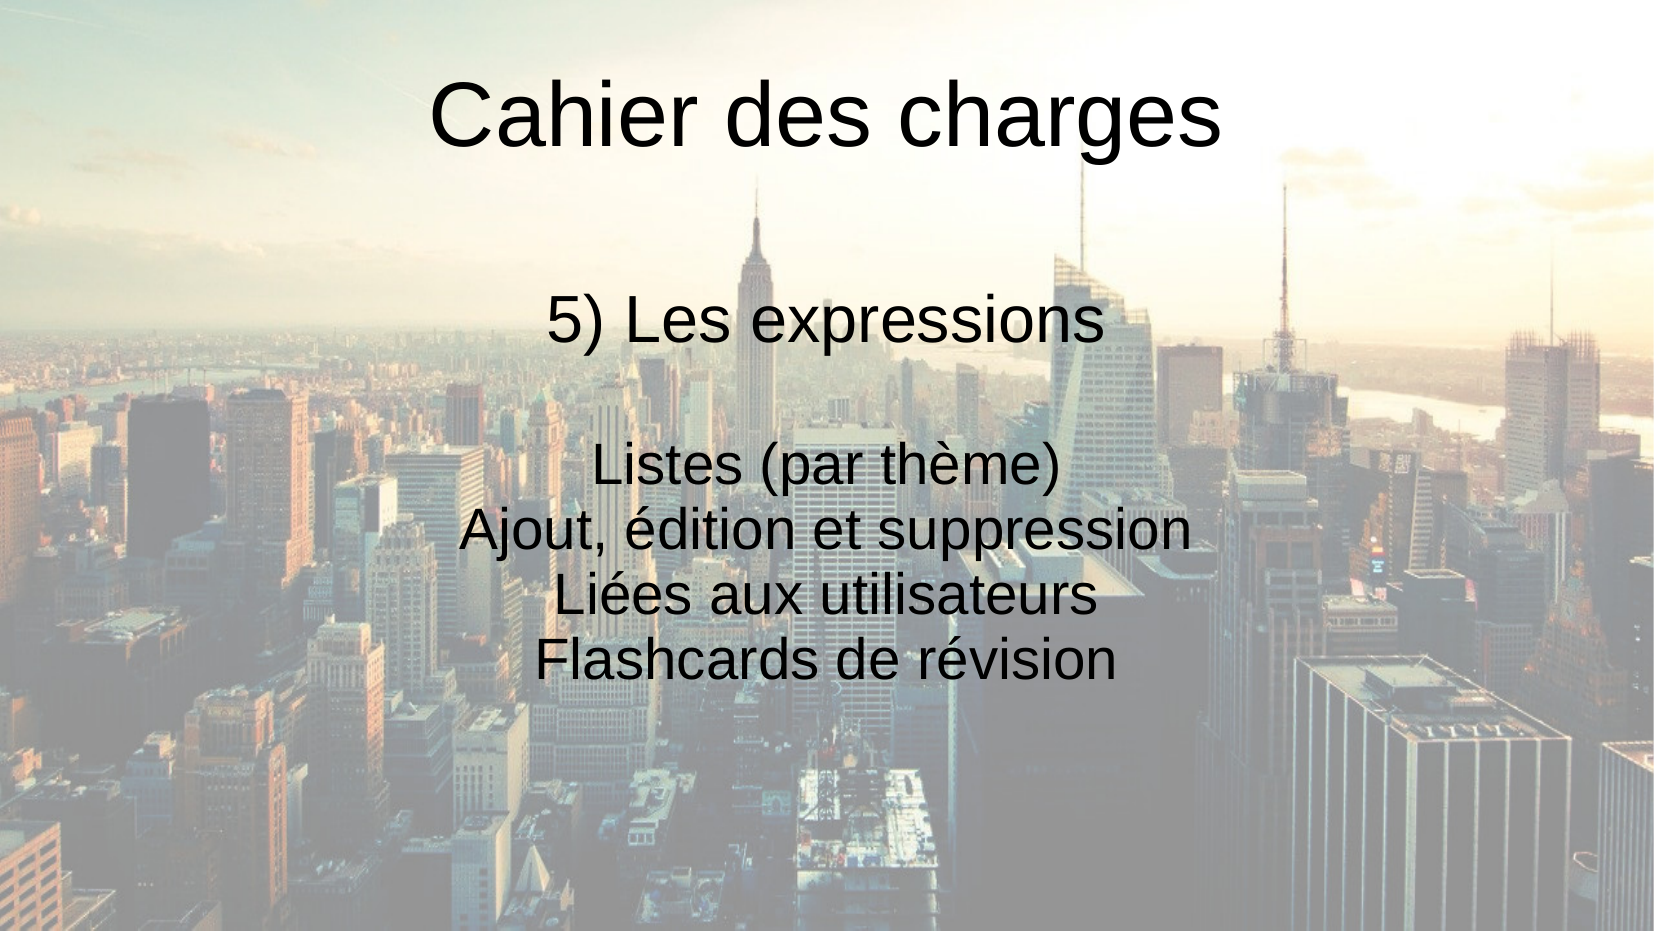

# Cahier des charges
5) Les expressions
Listes (par thème)
Ajout, édition et suppression
Liées aux utilisateurs
Flashcards de révision